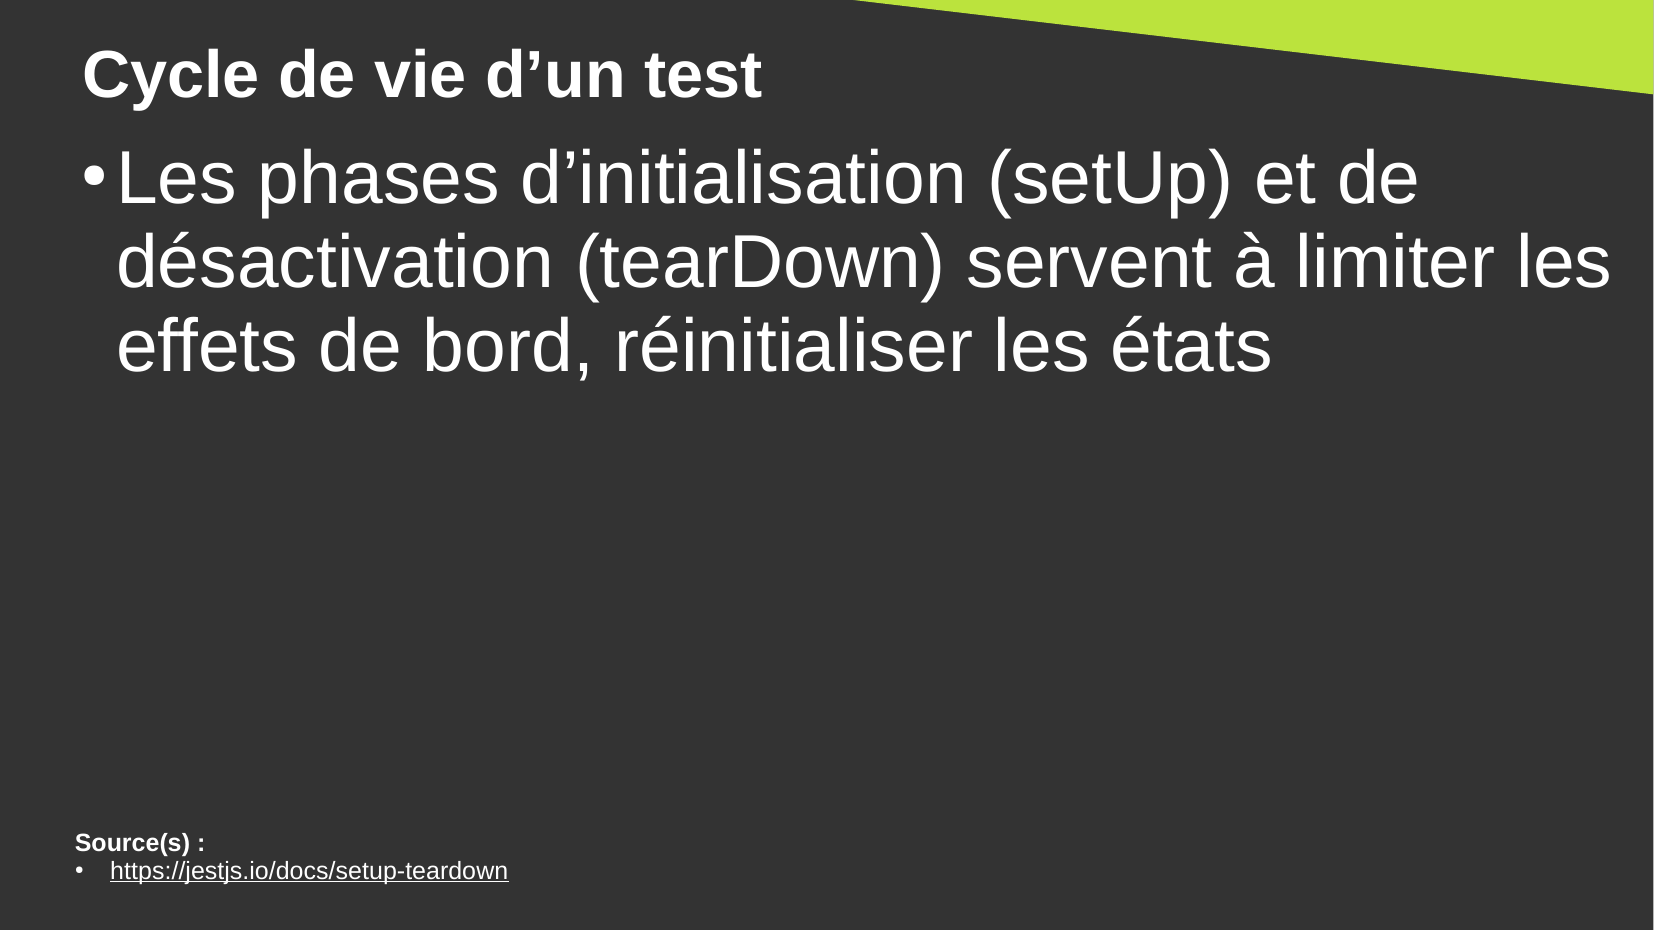

# Cycle de vie d’un test
Les phases d’initialisation (setUp) et de désactivation (tearDown) servent à limiter les effets de bord, réinitialiser les états
Source(s) :
https://jestjs.io/docs/setup-teardown